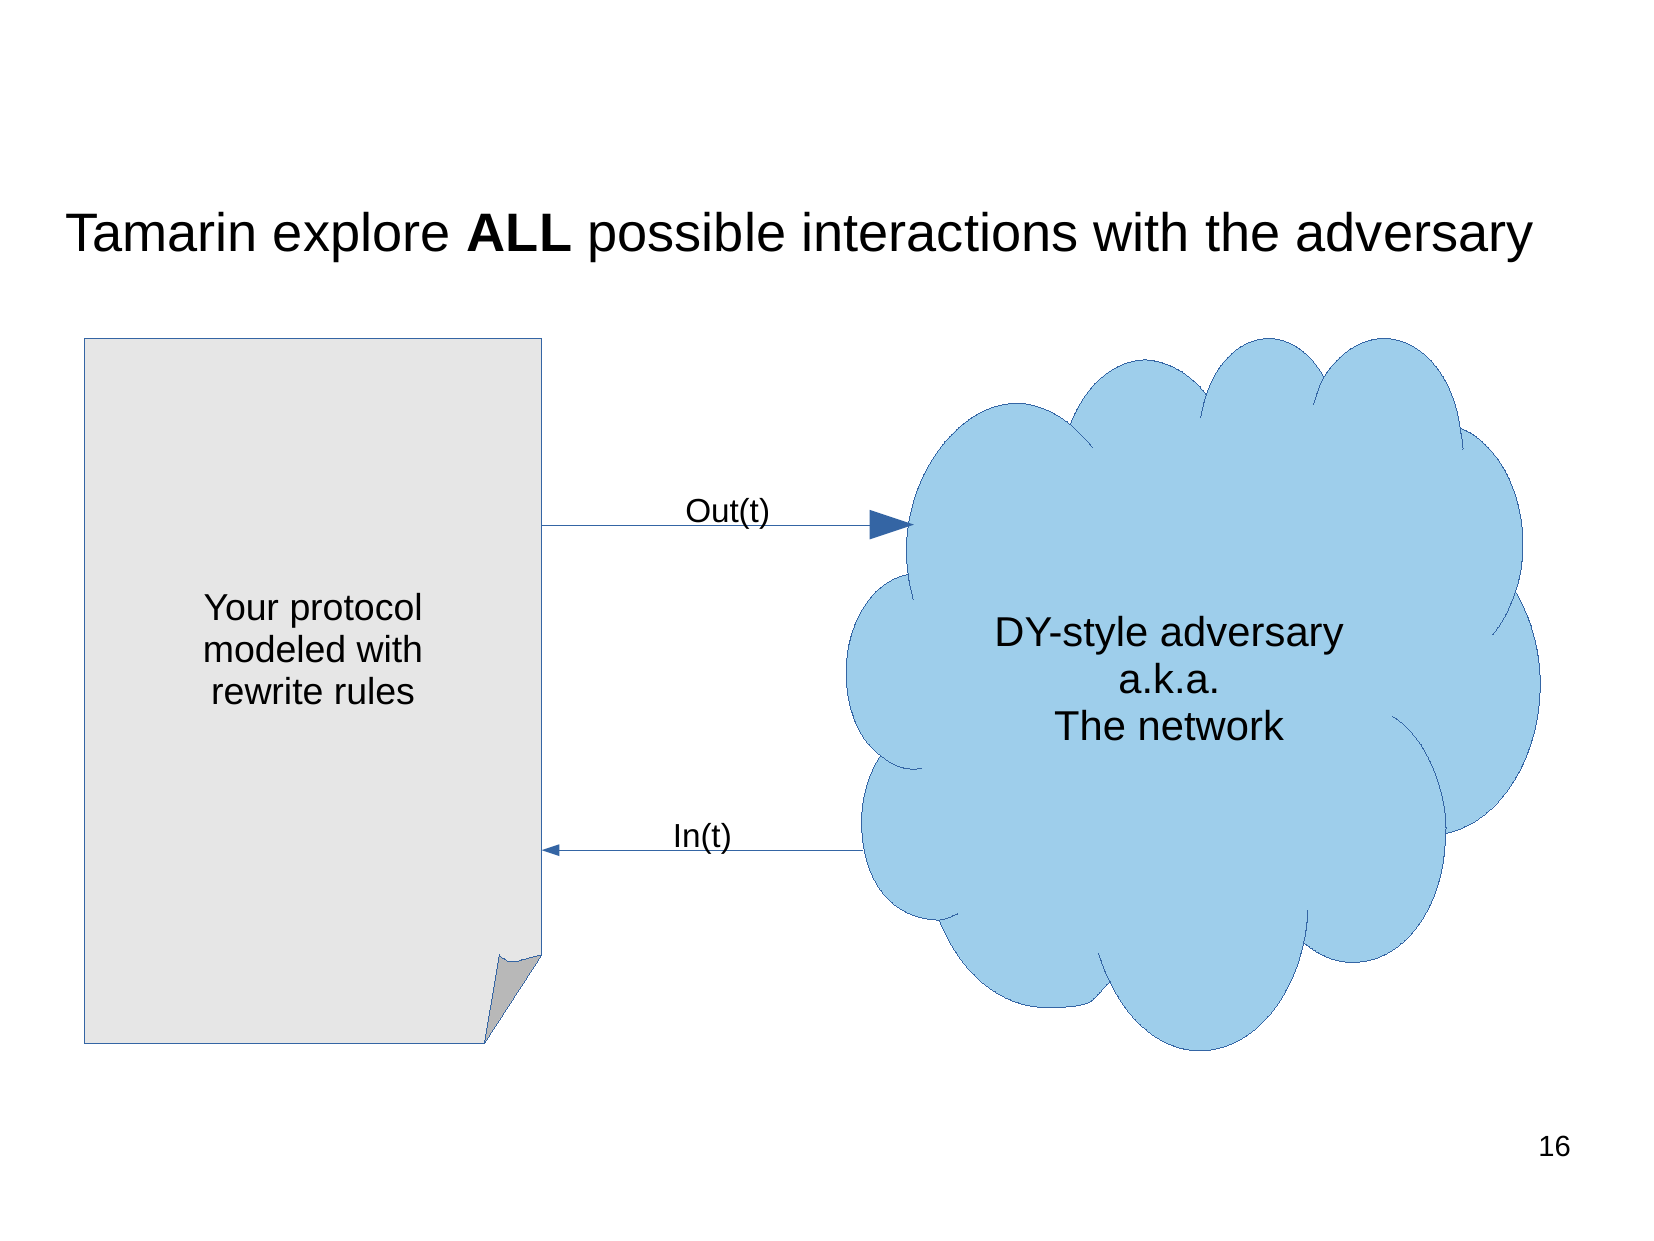

# Tamarin explore ALL possible interactions with the adversary
Your protocol
modeled with
rewrite rules
DY-style adversary
a.k.a.
The network
Out(t)
In(t)
16